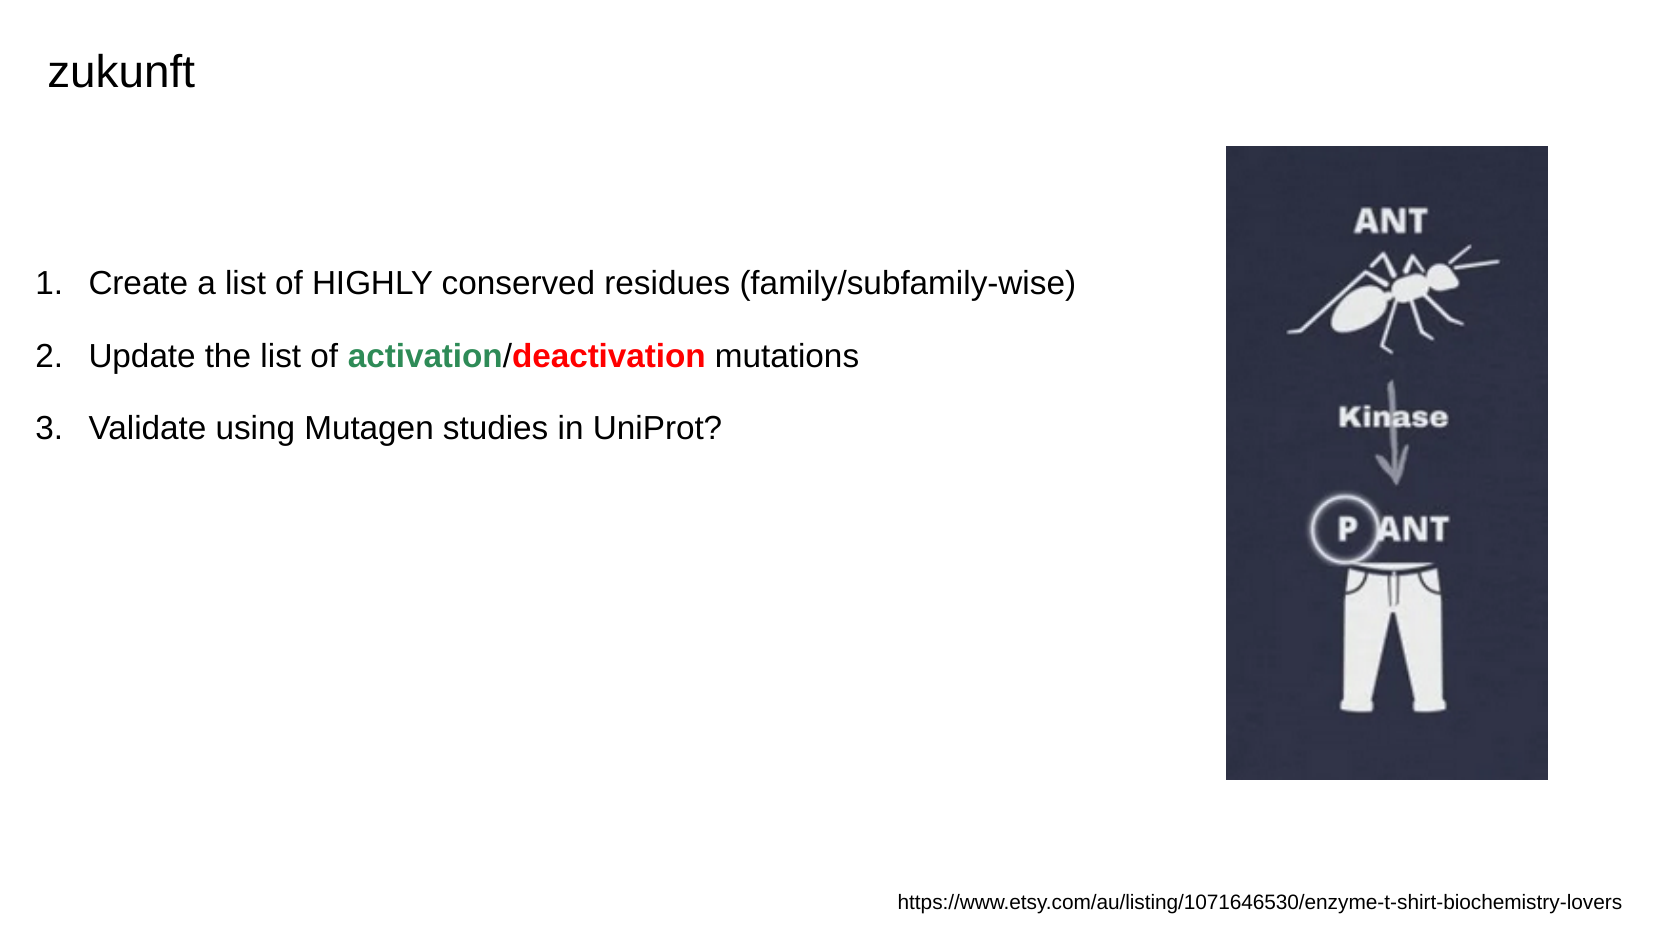

zukunft
# Create a list of HIGHLY conserved residues (family/subfamily-wise)
Update the list of activation/deactivation mutations
Validate using Mutagen studies in UniProt?
https://www.etsy.com/au/listing/1071646530/enzyme-t-shirt-biochemistry-lovers